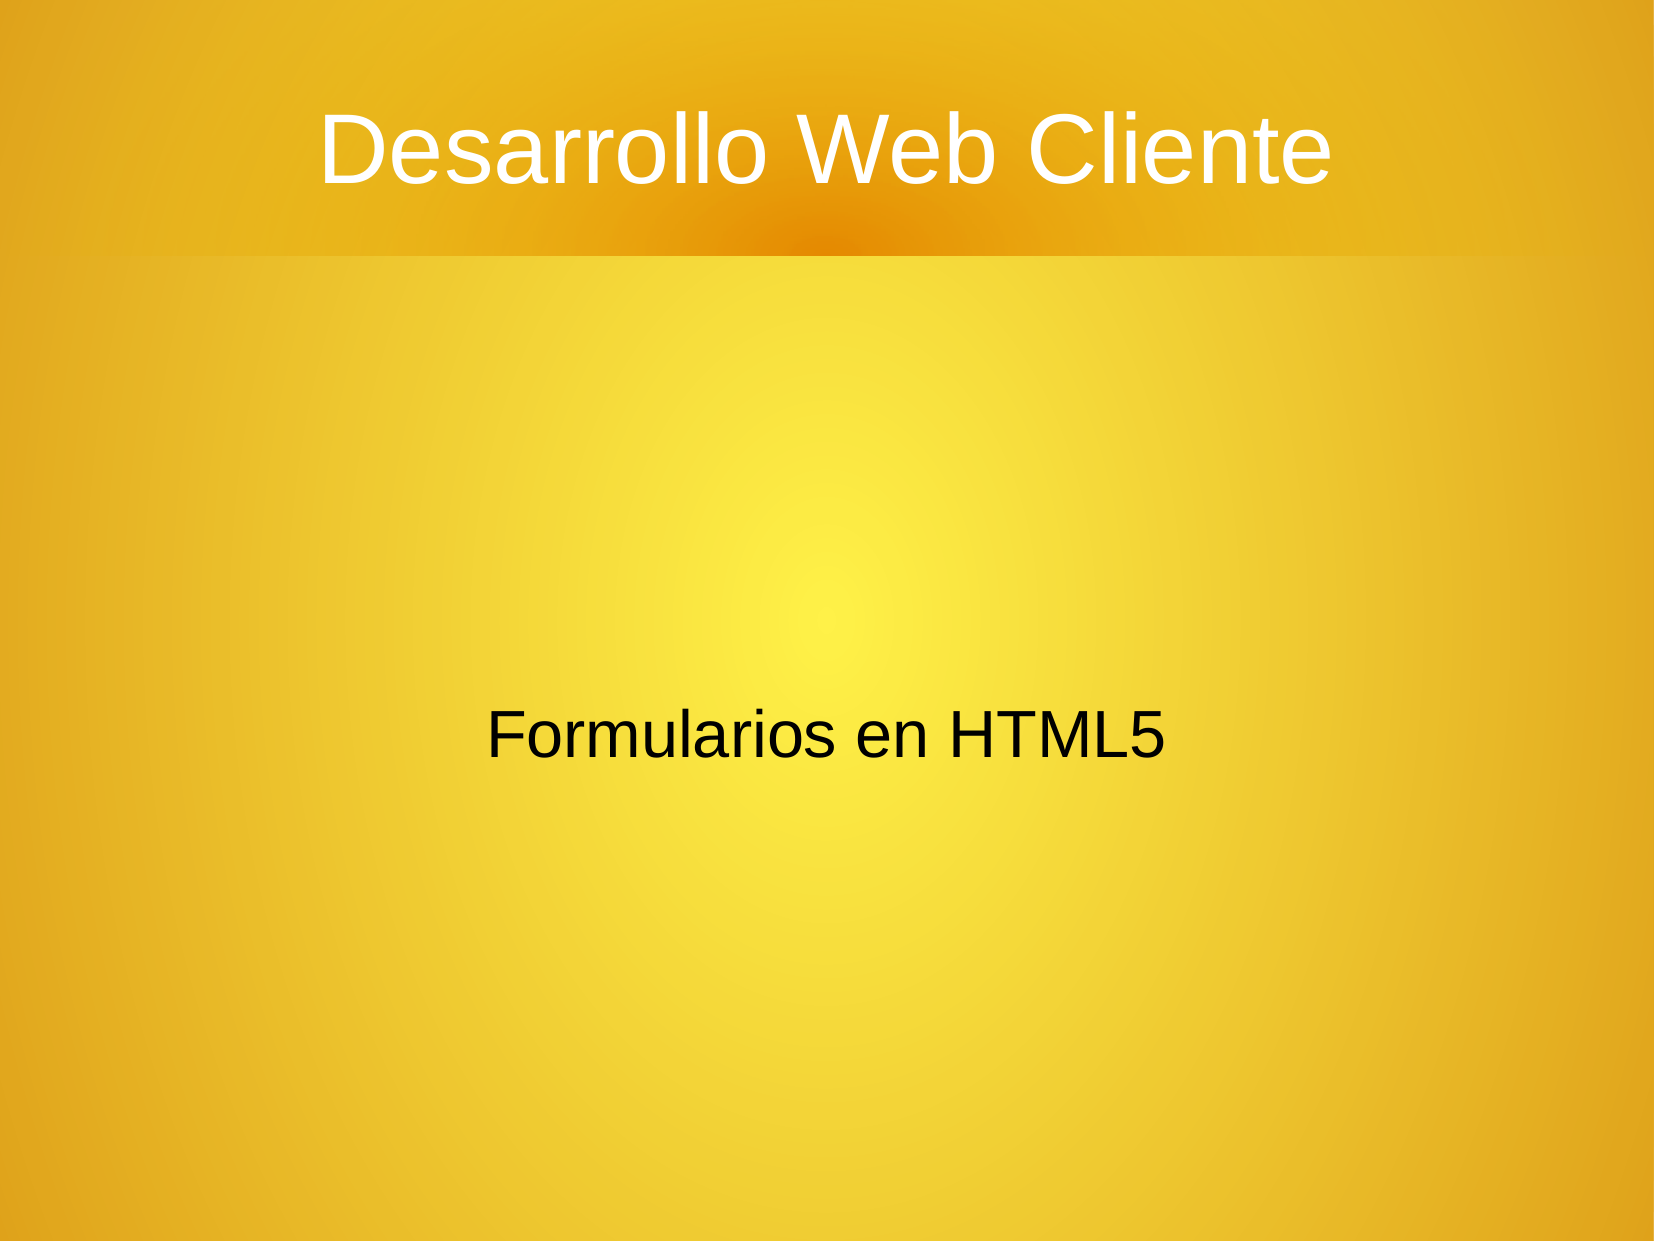

# Desarrollo Web Cliente
Formularios en HTML5